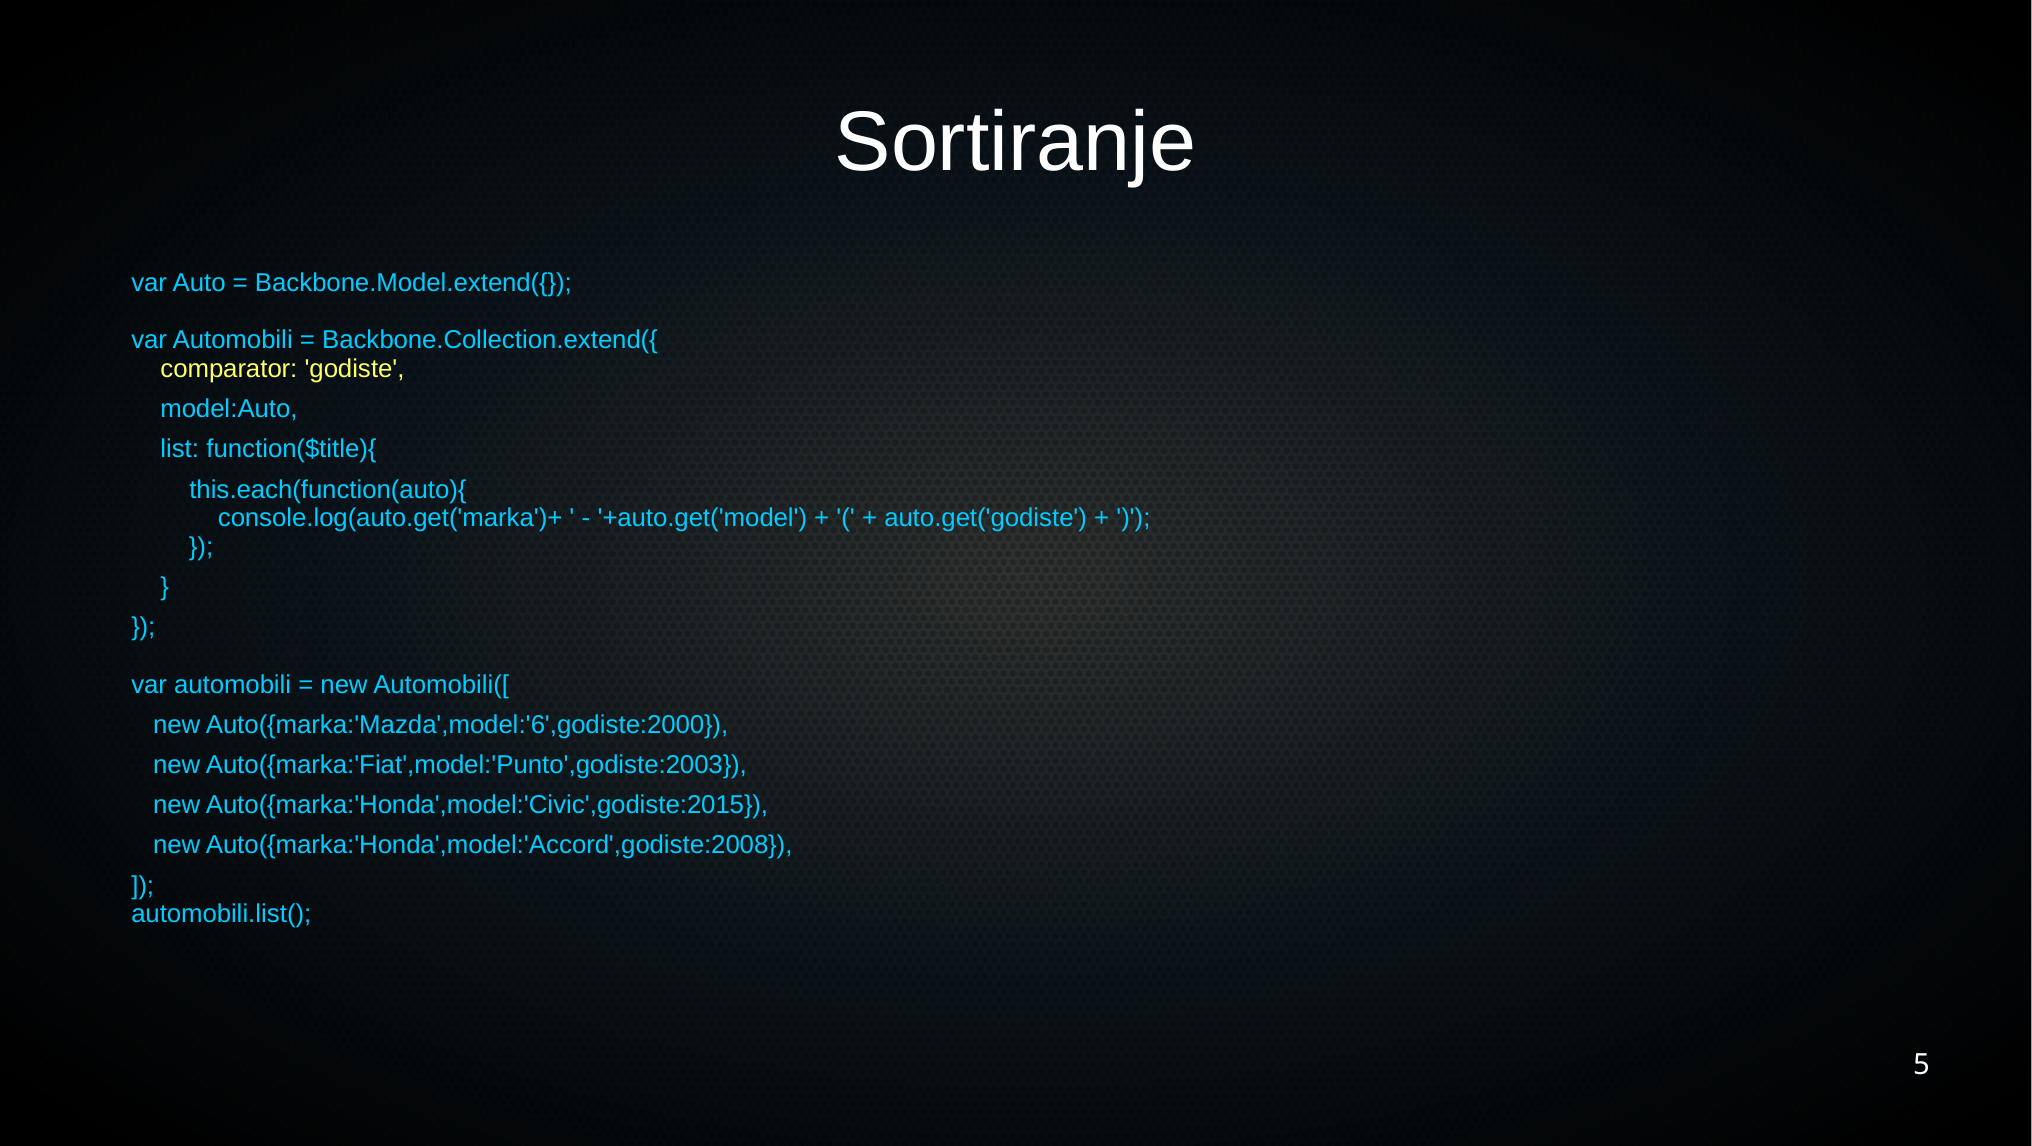

# Sortiranje
var Auto = Backbone.Model.extend({});
var Automobili = Backbone.Collection.extend({
 comparator: 'godiste',
 model:Auto,
 list: function($title){
 this.each(function(auto){
 console.log(auto.get('marka')+ ' - '+auto.get('model') + '(' + auto.get('godiste') + ')');
 });
 }
});
var automobili = new Automobili([
 new Auto({marka:'Mazda',model:'6',godiste:2000}),
 new Auto({marka:'Fiat',model:'Punto',godiste:2003}),
 new Auto({marka:'Honda',model:'Civic',godiste:2015}),
 new Auto({marka:'Honda',model:'Accord',godiste:2008}),
]);
automobili.list();
5